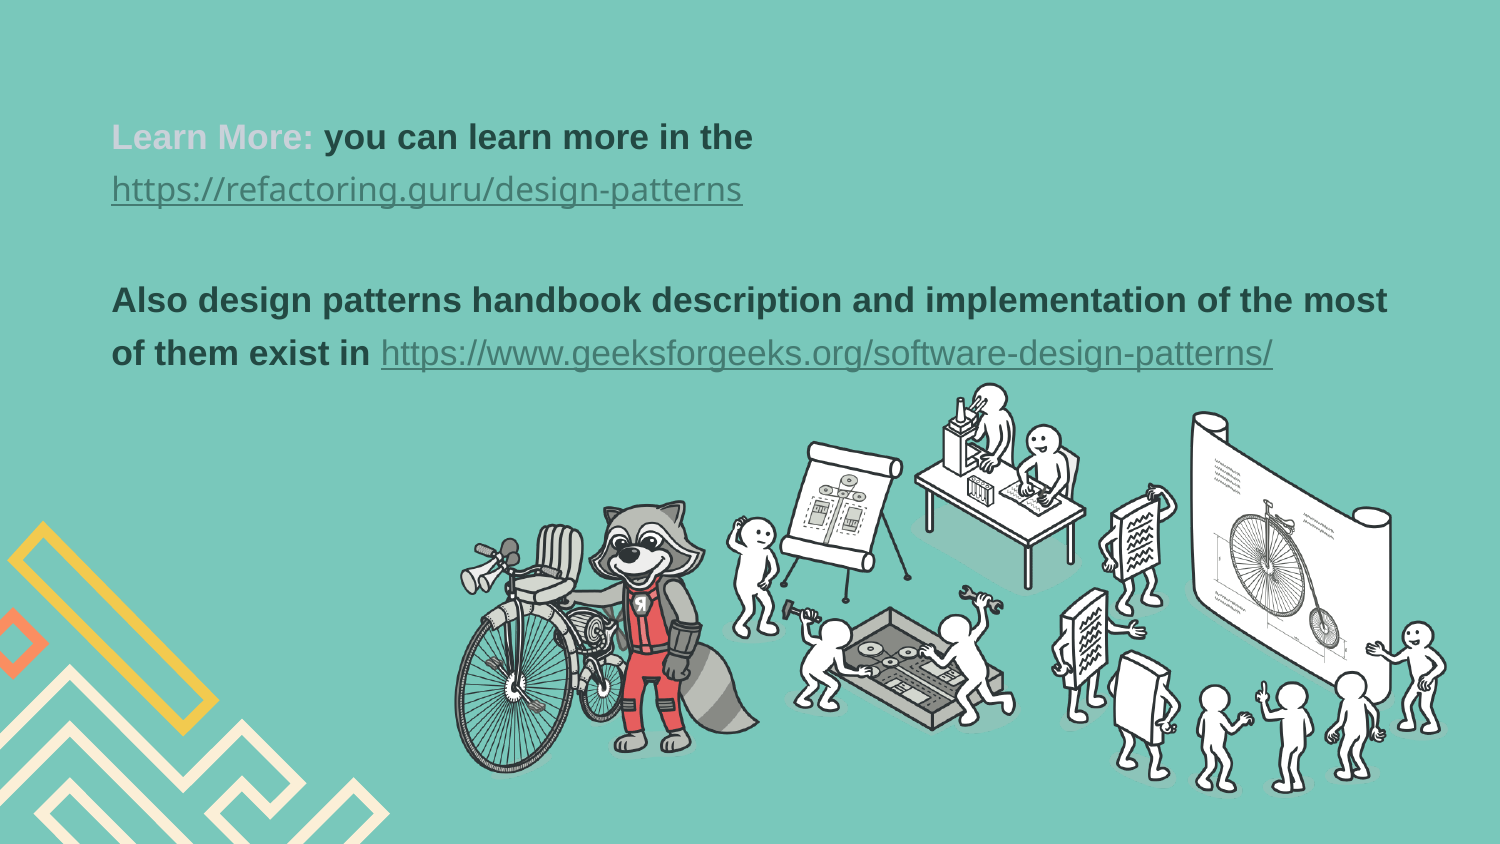

Learn More: you can learn more in the https://refactoring.guru/design-patterns
Also design patterns handbook description and implementation of the most of them exist in https://www.geeksforgeeks.org/software-design-patterns/